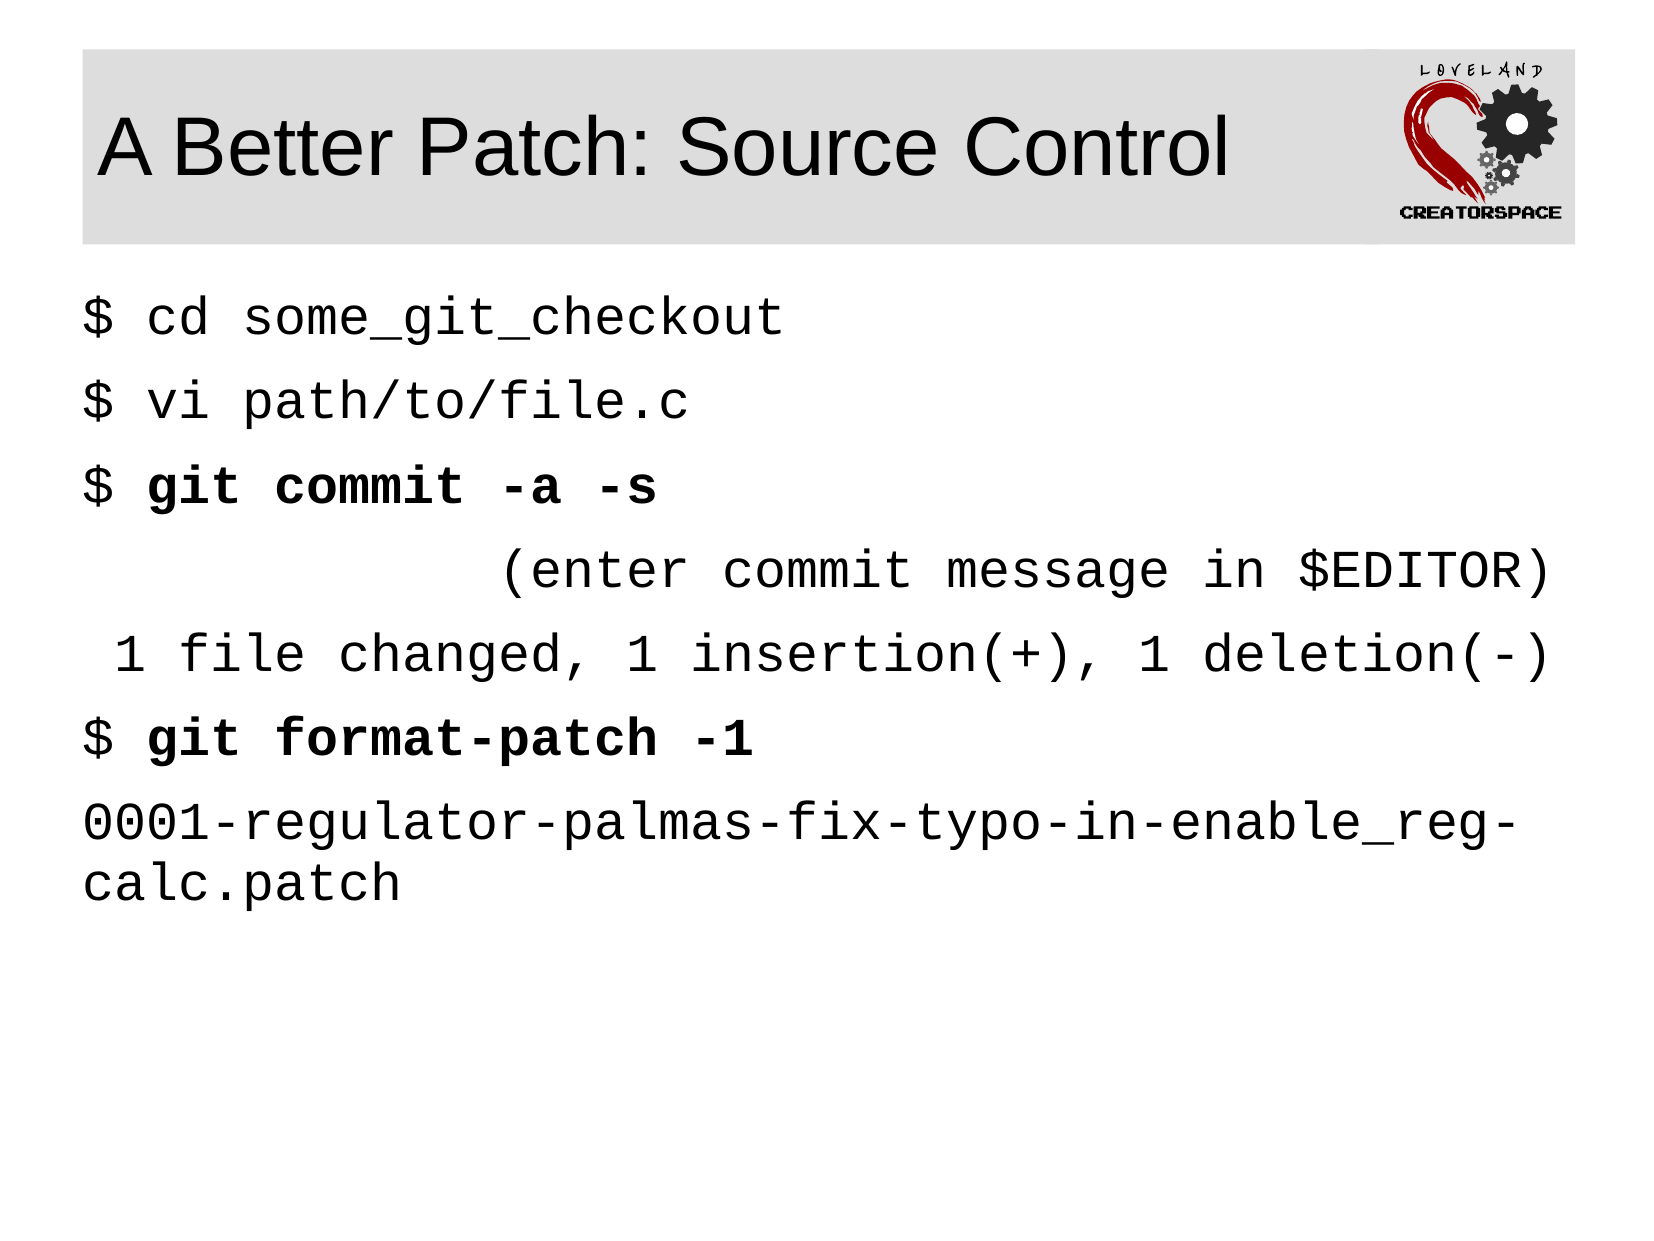

# A Better Patch: Source Control
$ cd some_git_checkout
$ vi path/to/file.c
$ git commit -a -s
 (enter commit message in $EDITOR)
 1 file changed, 1 insertion(+), 1 deletion(-)
$ git format-patch -1
0001-regulator-palmas-fix-typo-in-enable_reg-calc.patch